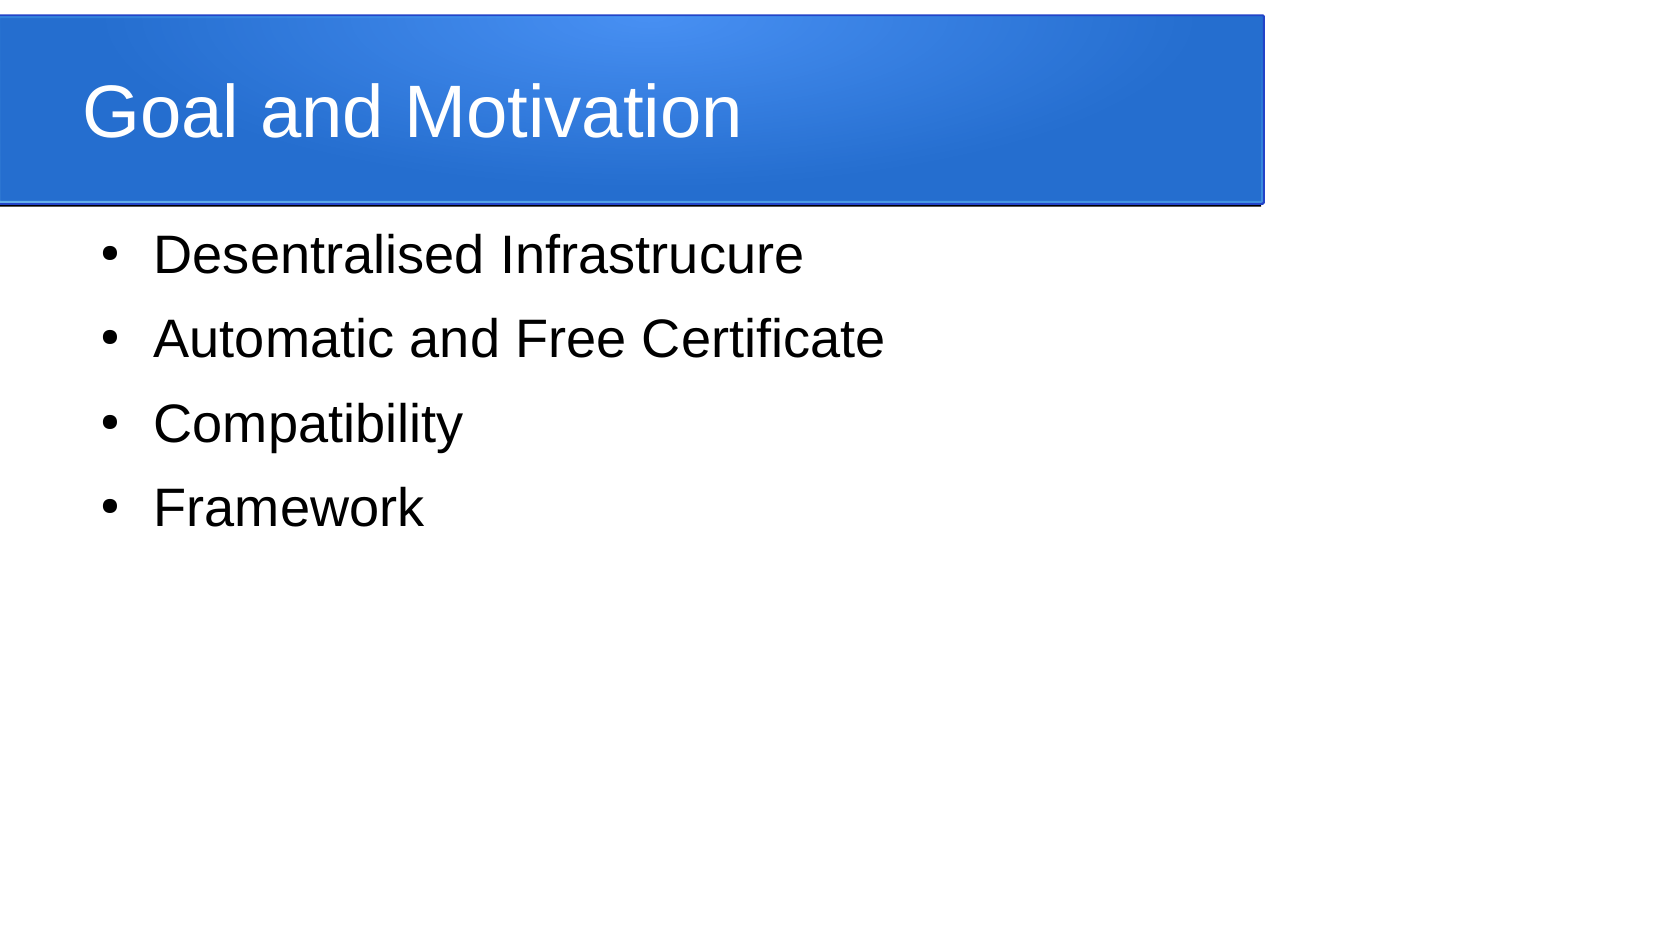

# Goal and Motivation
Desentralised Infrastrucure
Automatic and Free Certificate
Compatibility
Framework